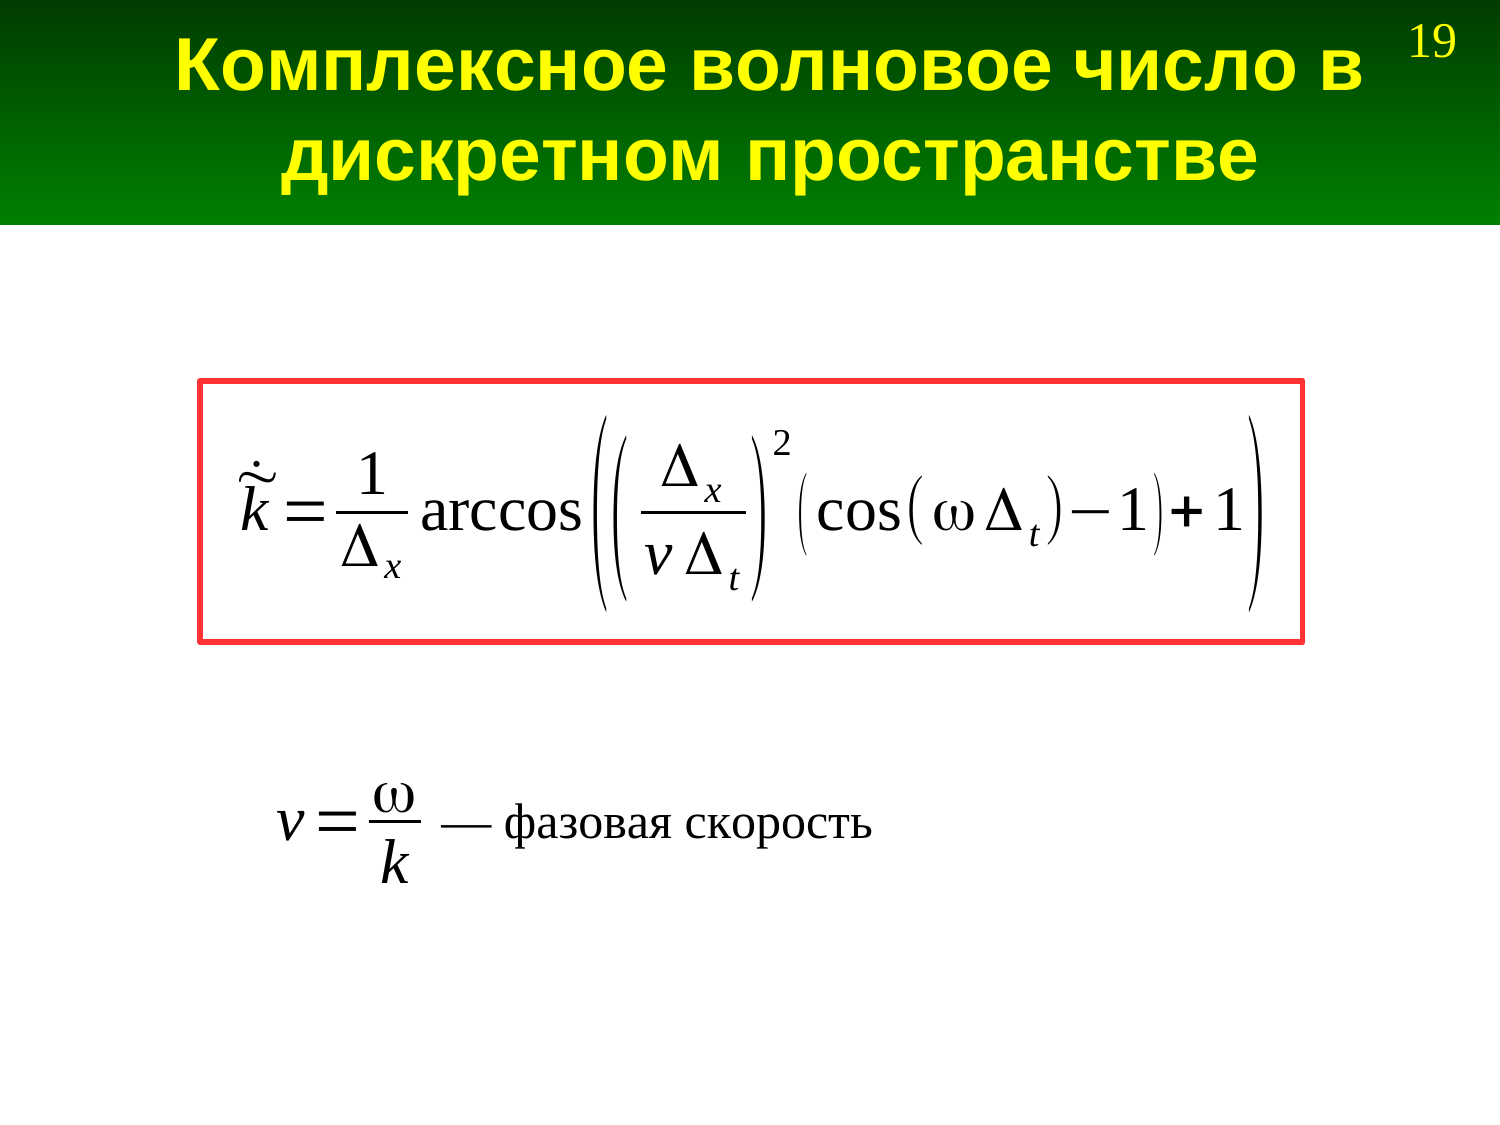

# Комплексное волновое число в дискретном пространстве
— фазовая скорость